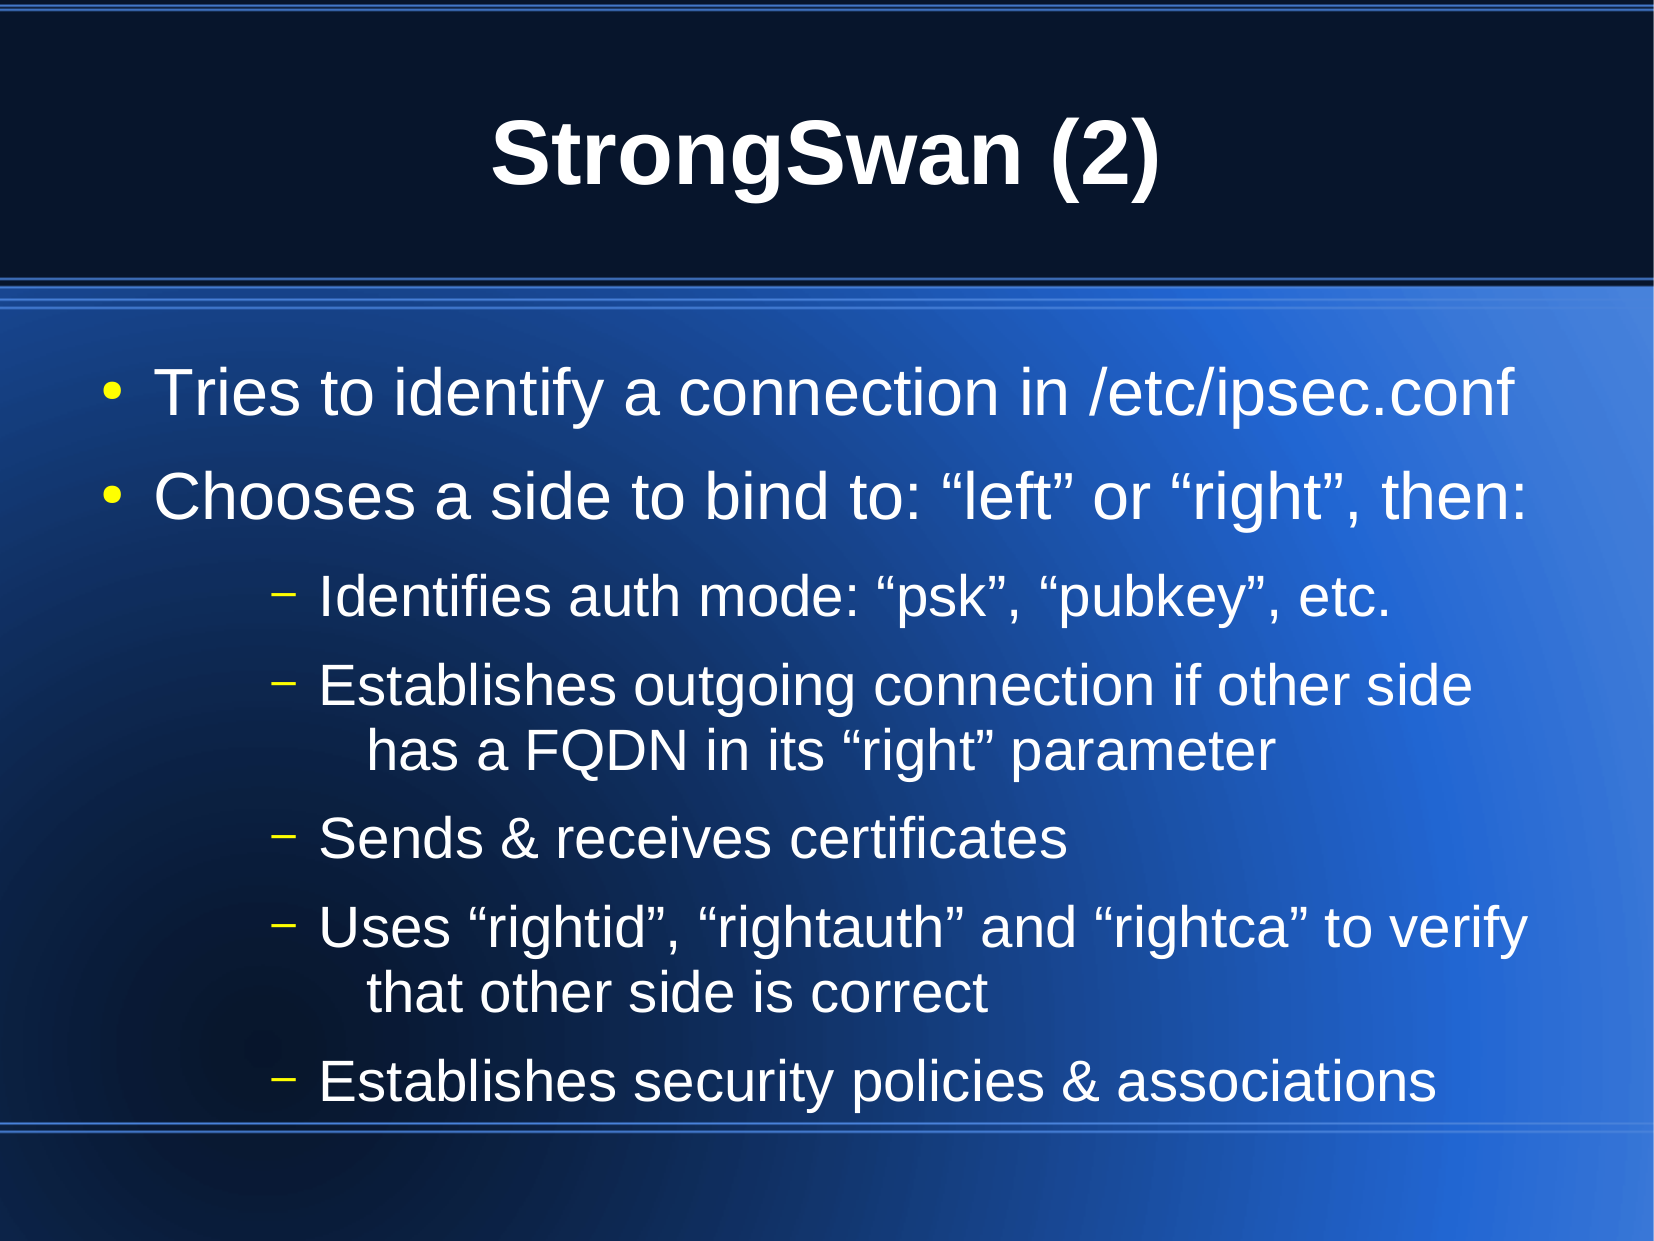

# StrongSwan (2)
Tries to identify a connection in /etc/ipsec.conf
Chooses a side to bind to: “left” or “right”, then:
Identifies auth mode: “psk”, “pubkey”, etc.
Establishes outgoing connection if other side has a FQDN in its “right” parameter
Sends & receives certificates
Uses “rightid”, “rightauth” and “rightca” to verify that other side is correct
Establishes security policies & associations